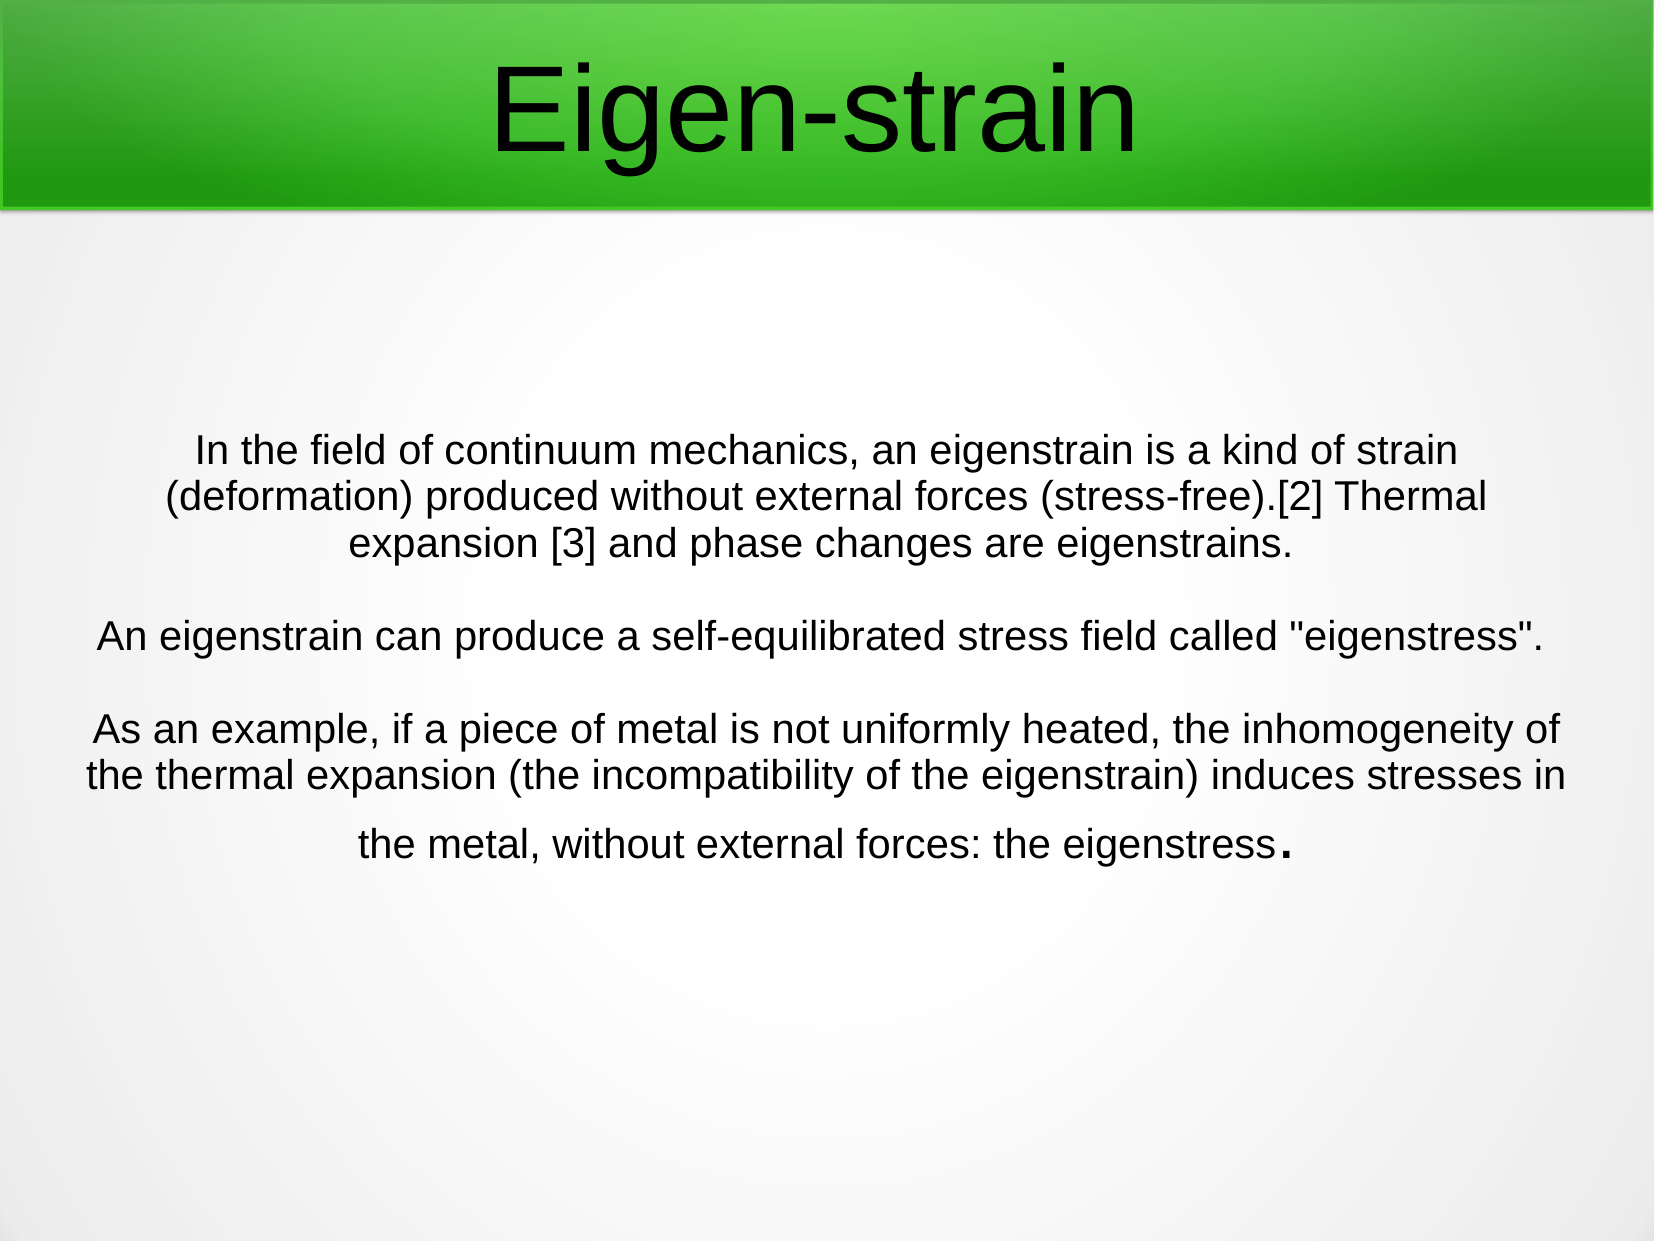

# Eigen-strain
In the field of continuum mechanics, an eigenstrain is a kind of strain (deformation) produced without external forces (stress-free).[2] Thermal expansion [3] and phase changes are eigenstrains.
An eigenstrain can produce a self-equilibrated stress field called "eigenstress".
As an example, if a piece of metal is not uniformly heated, the inhomogeneity of the thermal expansion (the incompatibility of the eigenstrain) induces stresses in the metal, without external forces: the eigenstress.